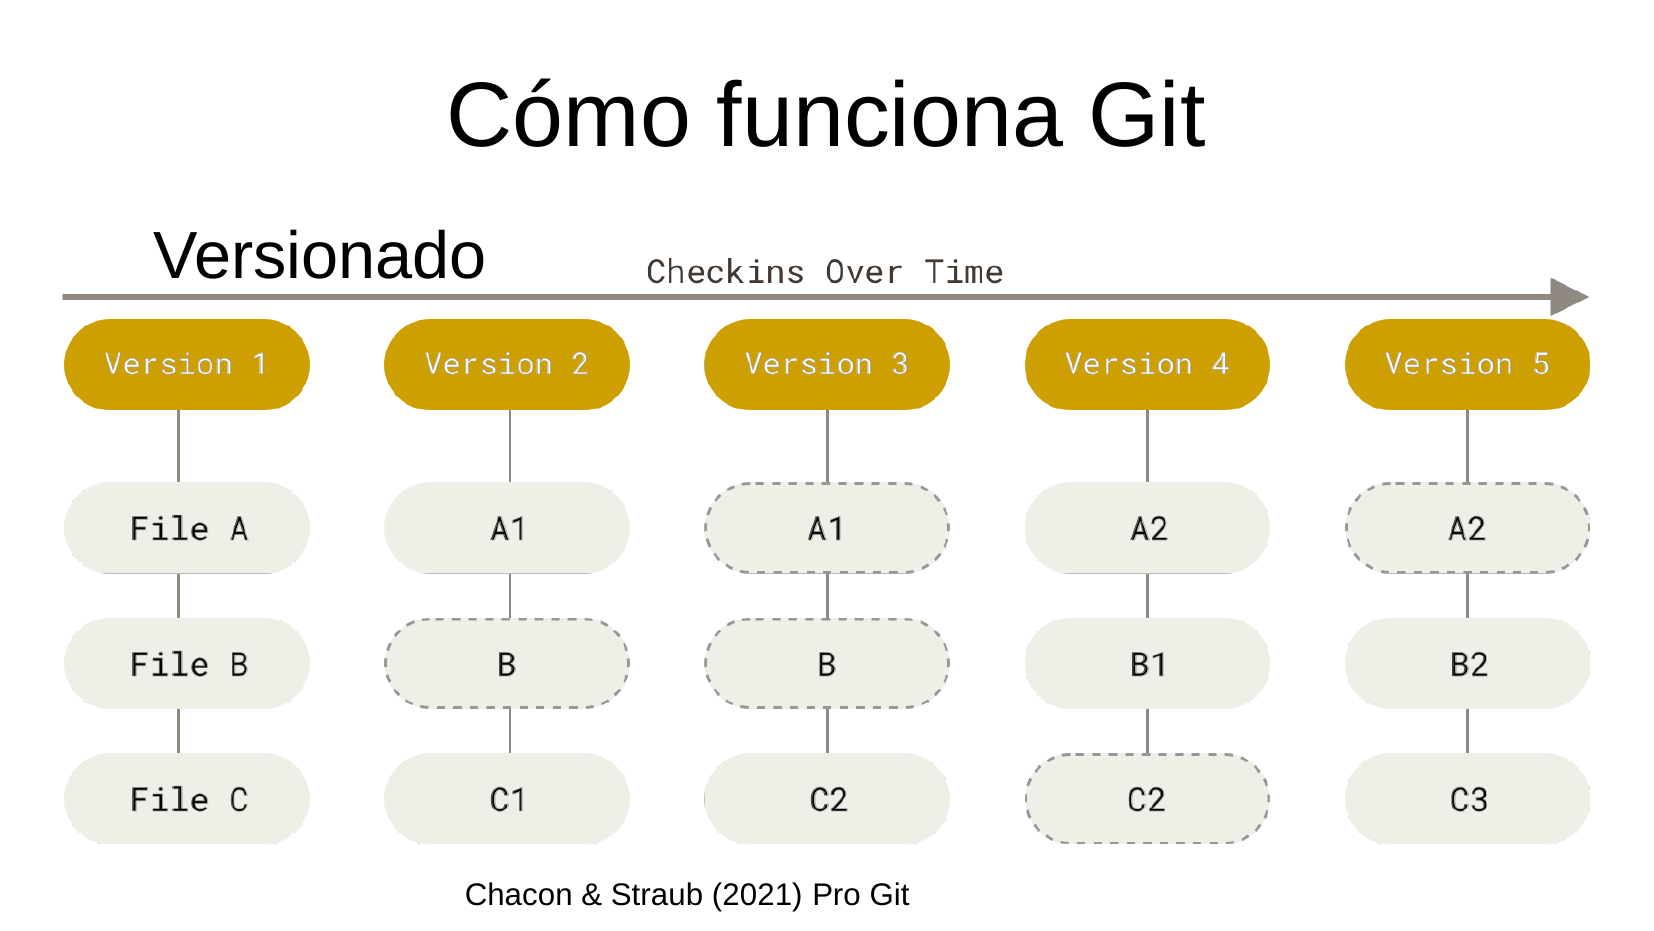

# Cómo funciona Git
Versionado
Chacon & Straub (2021) Pro Git